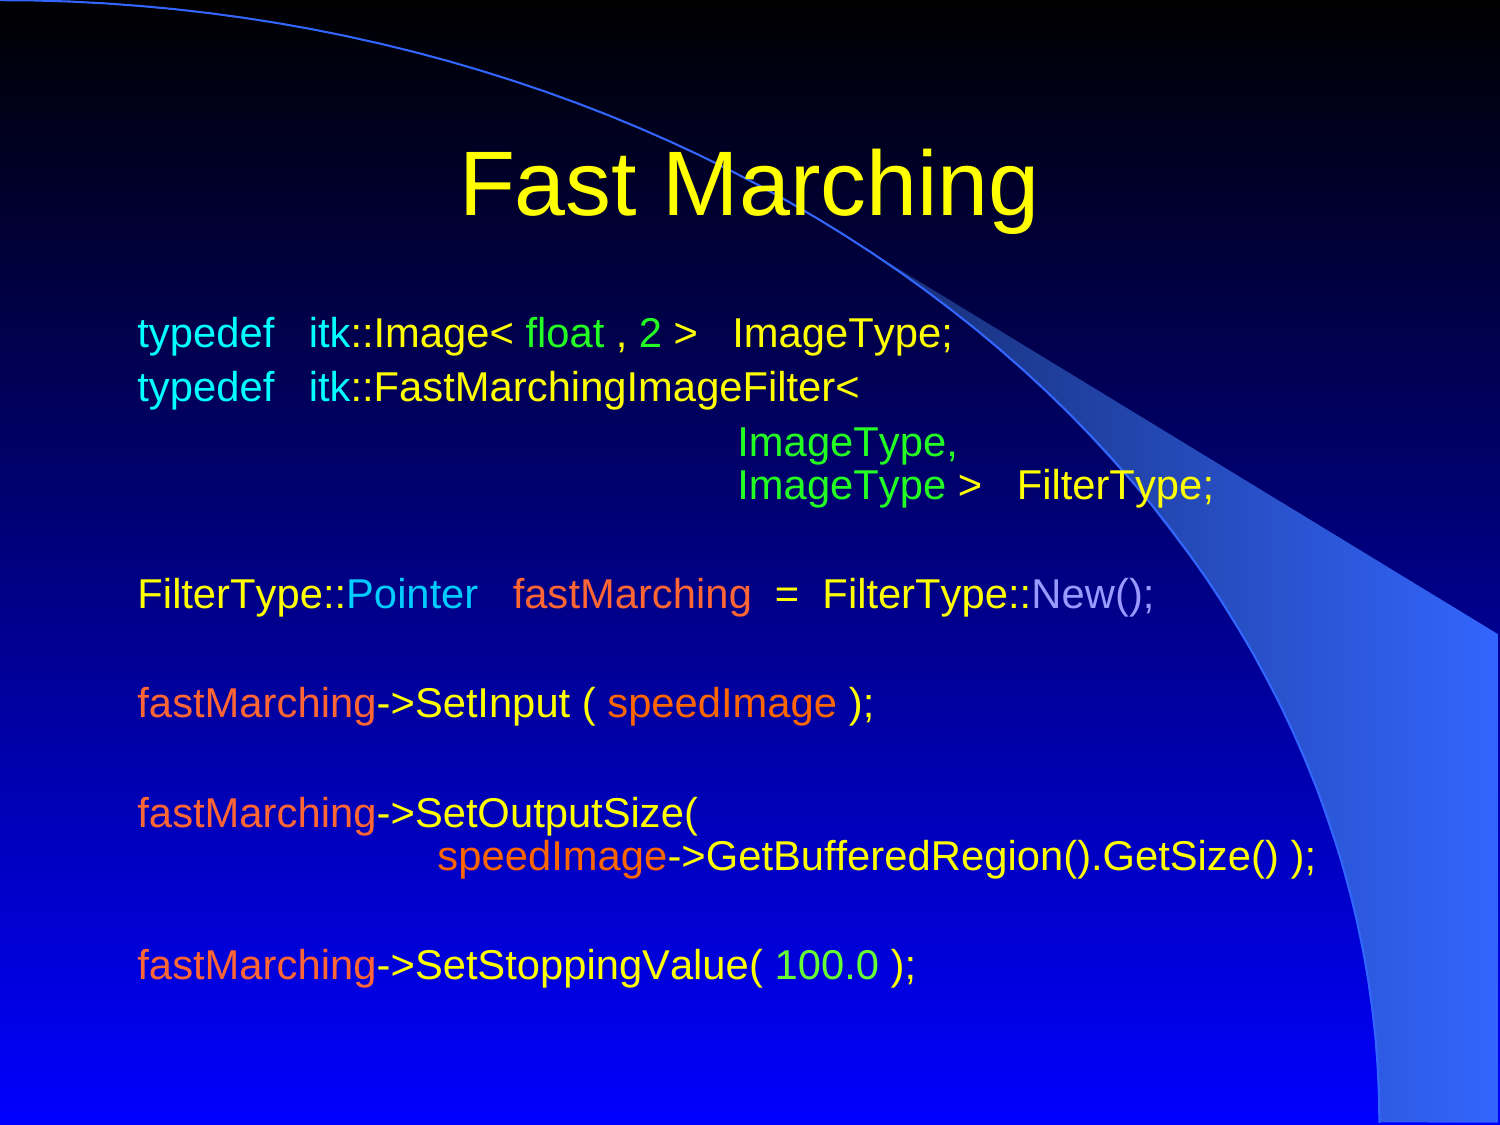

# Fast Marching
typedef itk::Image< float , 2 > ImageType;
typedef itk::FastMarchingImageFilter<
 	ImageType,
				ImageType > FilterType;
FilterType::Pointer fastMarching = FilterType::New();
fastMarching->SetInput ( speedImage );
fastMarching->SetOutputSize(
		speedImage->GetBufferedRegion().GetSize() );
fastMarching->SetStoppingValue( 100.0 );